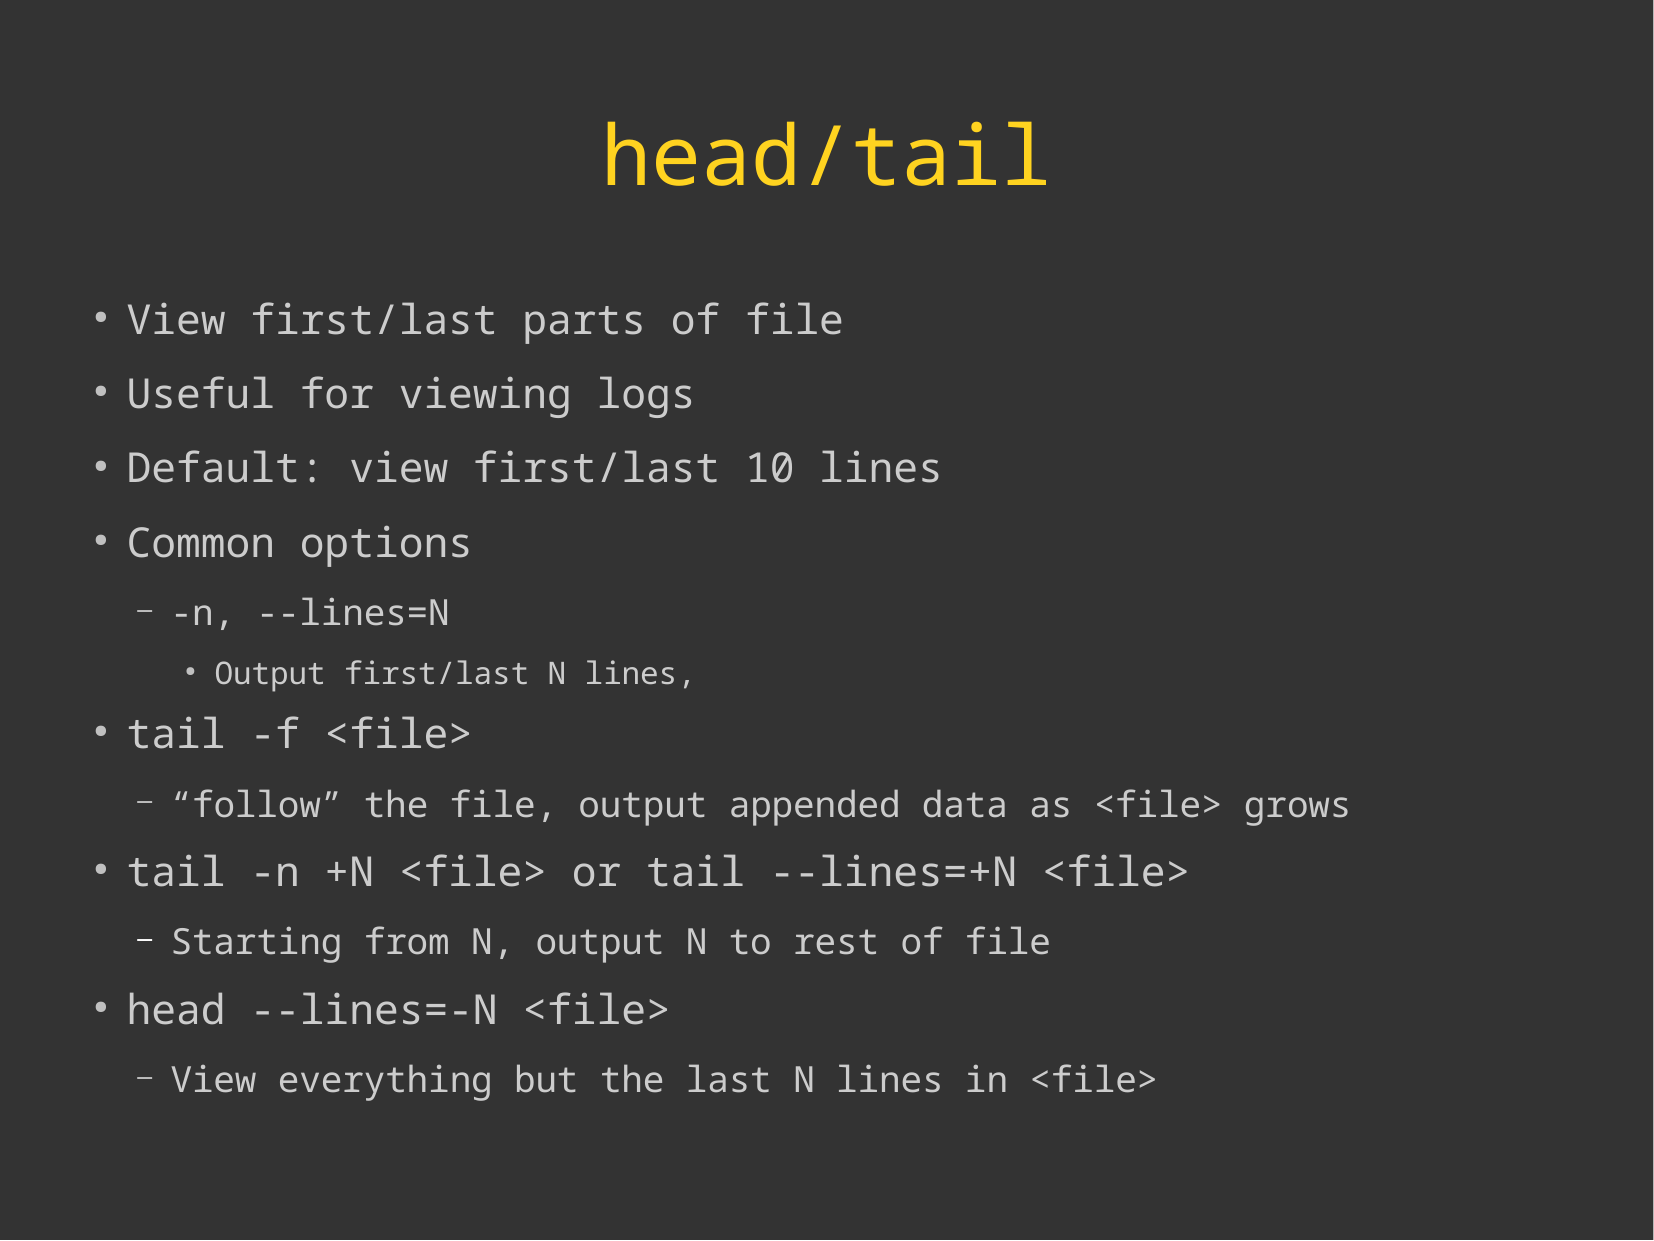

# head/tail
View first/last parts of file
Useful for viewing logs
Default: view first/last 10 lines
Common options
-n, --lines=N
Output first/last N lines,
tail -f <file>
“follow” the file, output appended data as <file> grows
tail -n +N <file> or tail --lines=+N <file>
Starting from N, output N to rest of file
head --lines=-N <file>
View everything but the last N lines in <file>